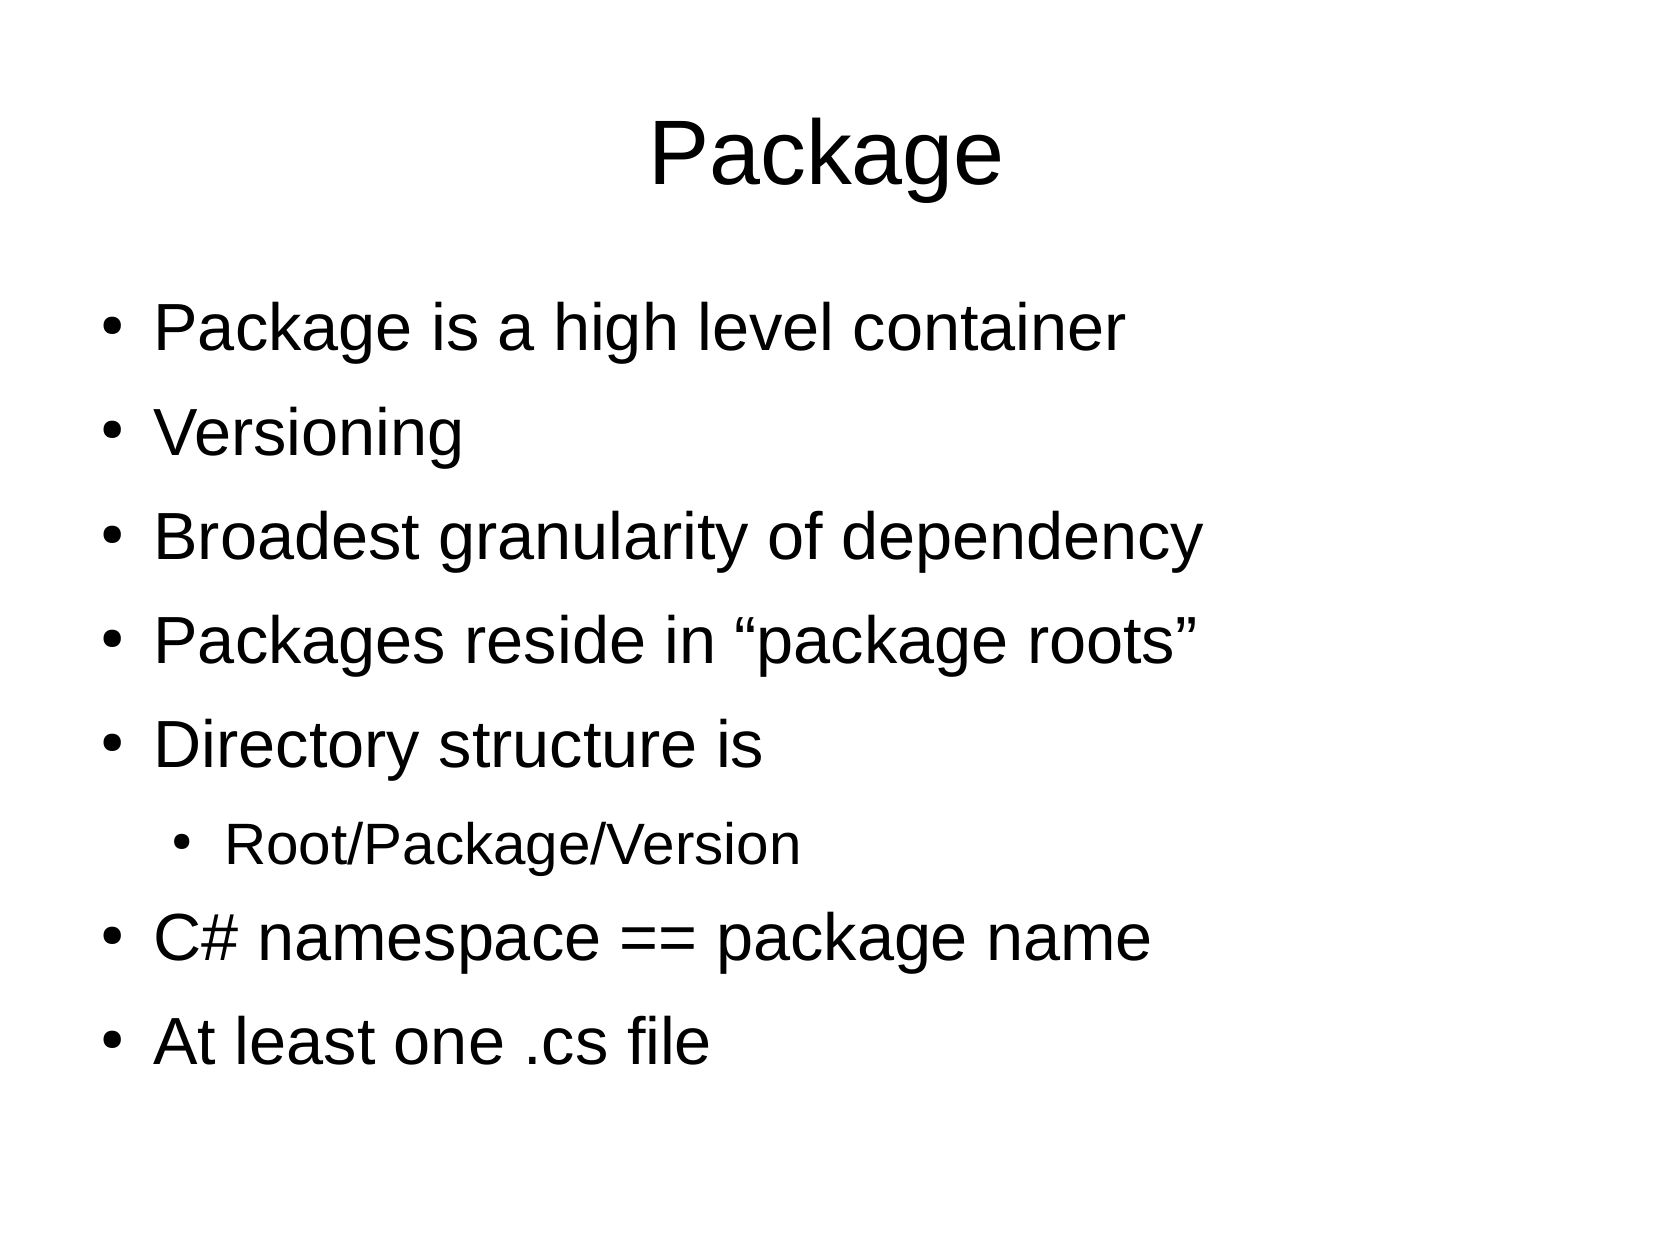

# Package
Package is a high level container
Versioning
Broadest granularity of dependency
Packages reside in “package roots”
Directory structure is
Root/Package/Version
C# namespace == package name
At least one .cs file